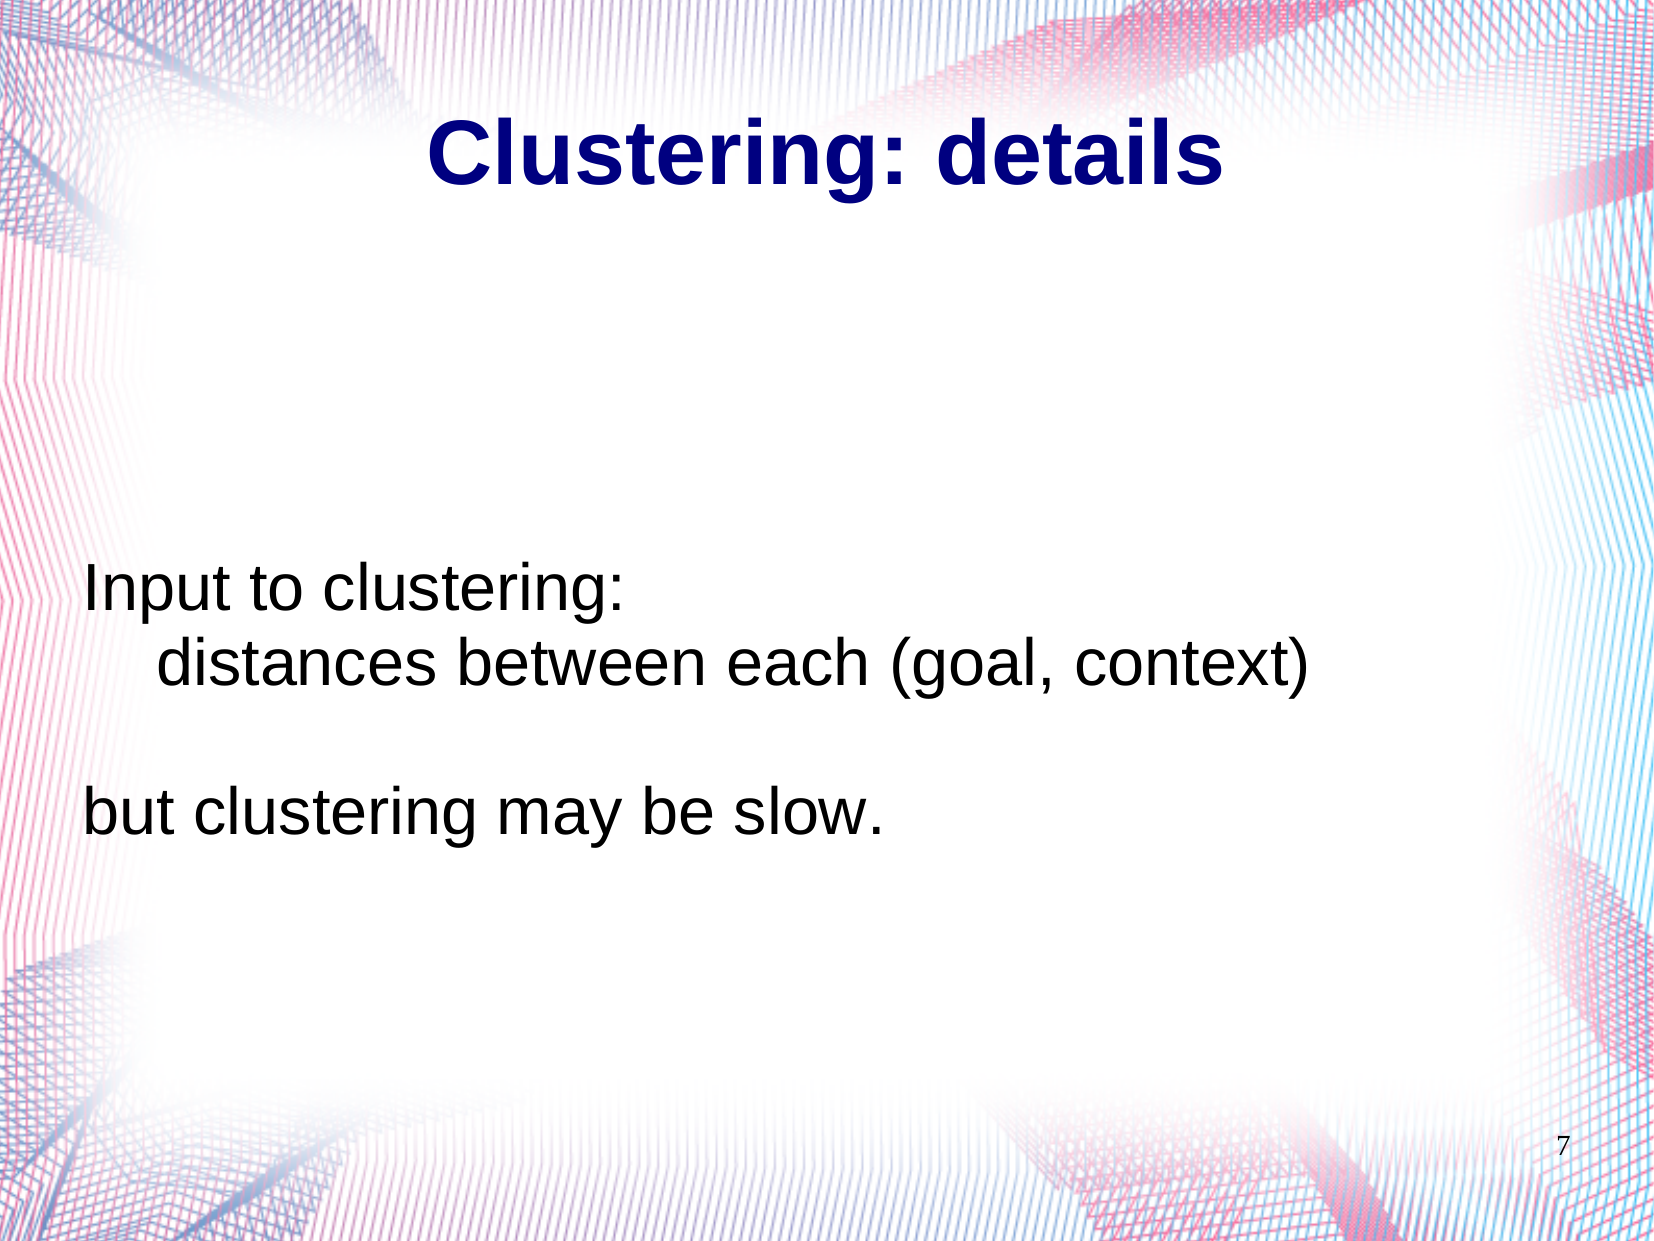

# Clustering: details
Input to clustering:
	distances between each (goal, context)
but clustering may be slow.
7